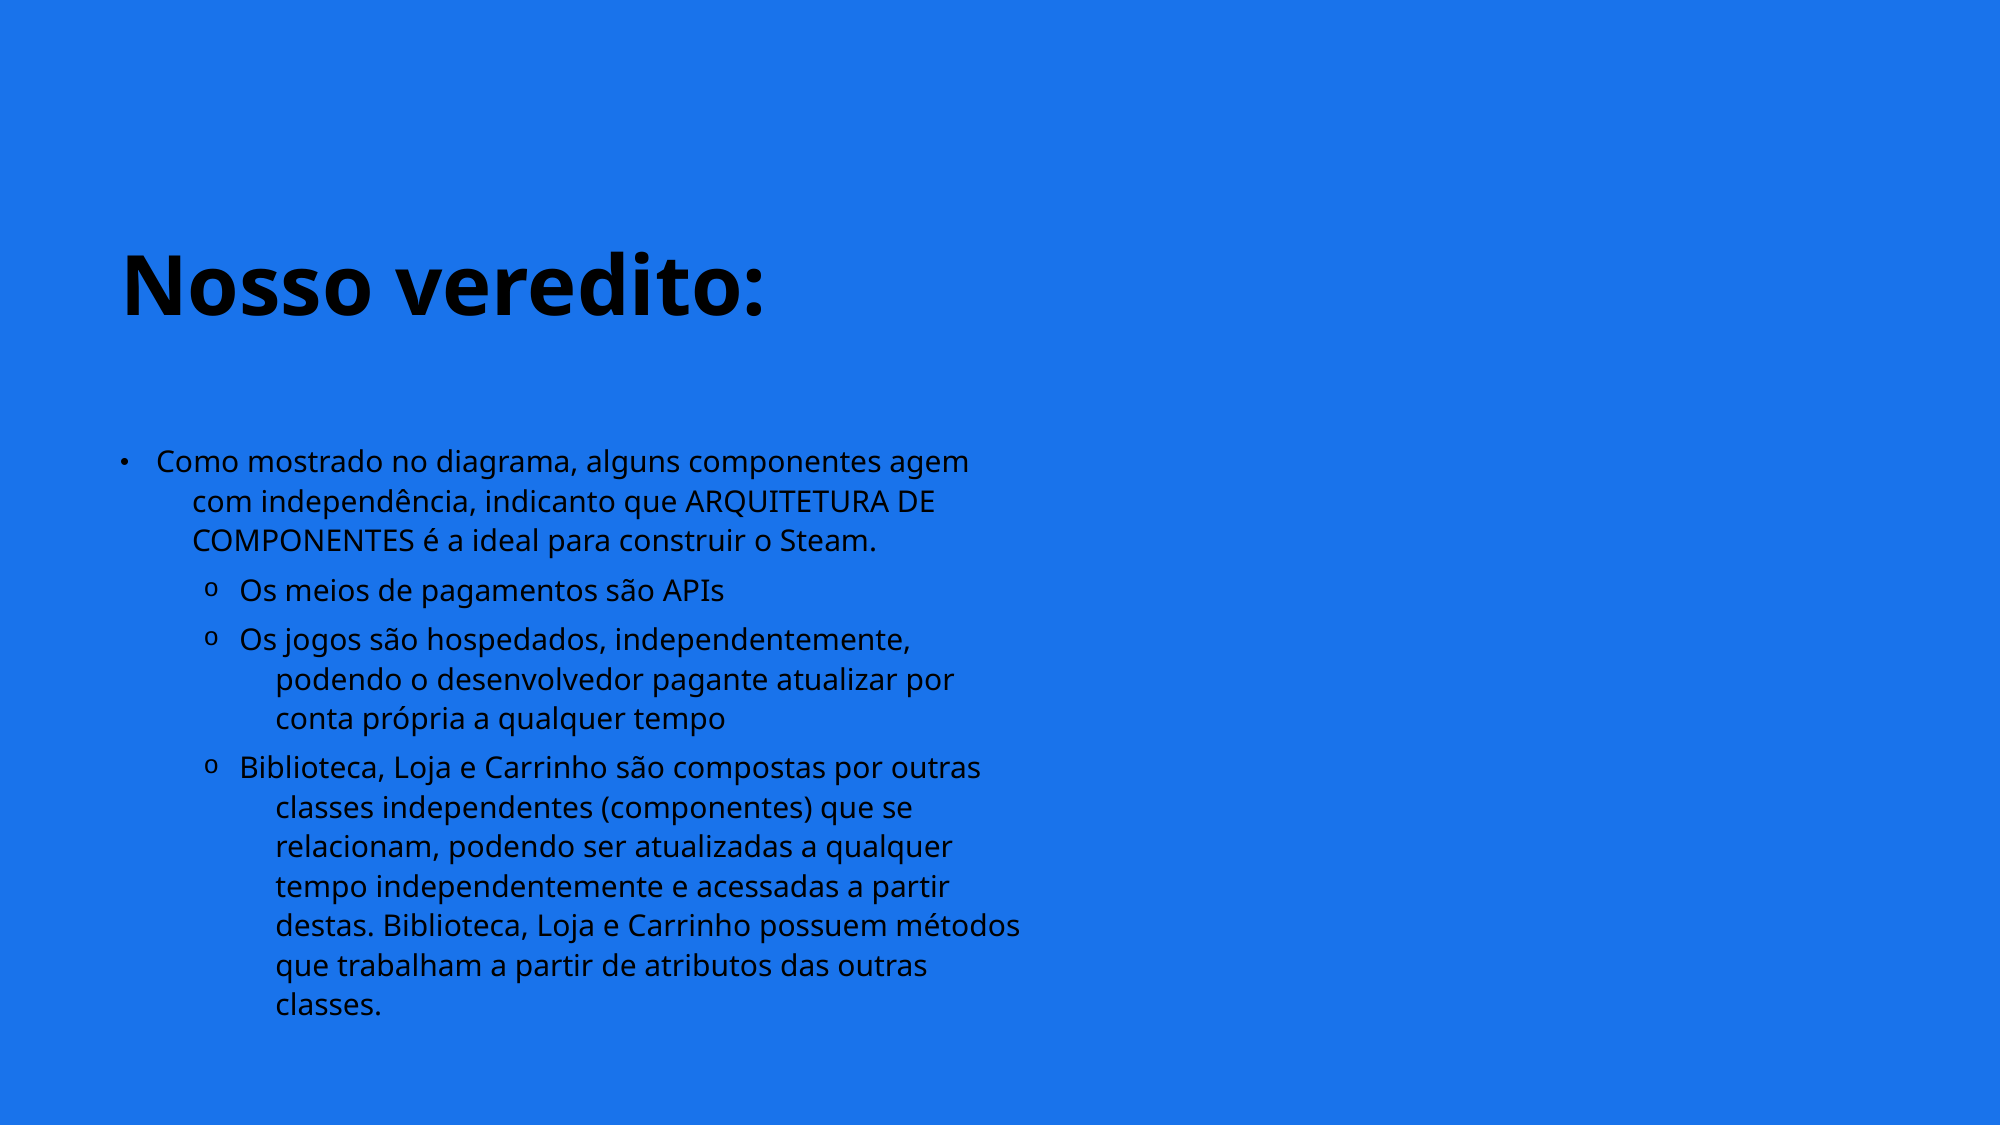

# Nosso veredito:
Como mostrado no diagrama, alguns componentes agem com independência, indicanto que ARQUITETURA DE COMPONENTES é a ideal para construir o Steam.
Os meios de pagamentos são APIs
Os jogos são hospedados, independentemente, podendo o desenvolvedor pagante atualizar por conta própria a qualquer tempo
Biblioteca, Loja e Carrinho são compostas por outras classes independentes (componentes) que se relacionam, podendo ser atualizadas a qualquer tempo independentemente e acessadas a partir destas. Biblioteca, Loja e Carrinho possuem métodos que trabalham a partir de atributos das outras classes.